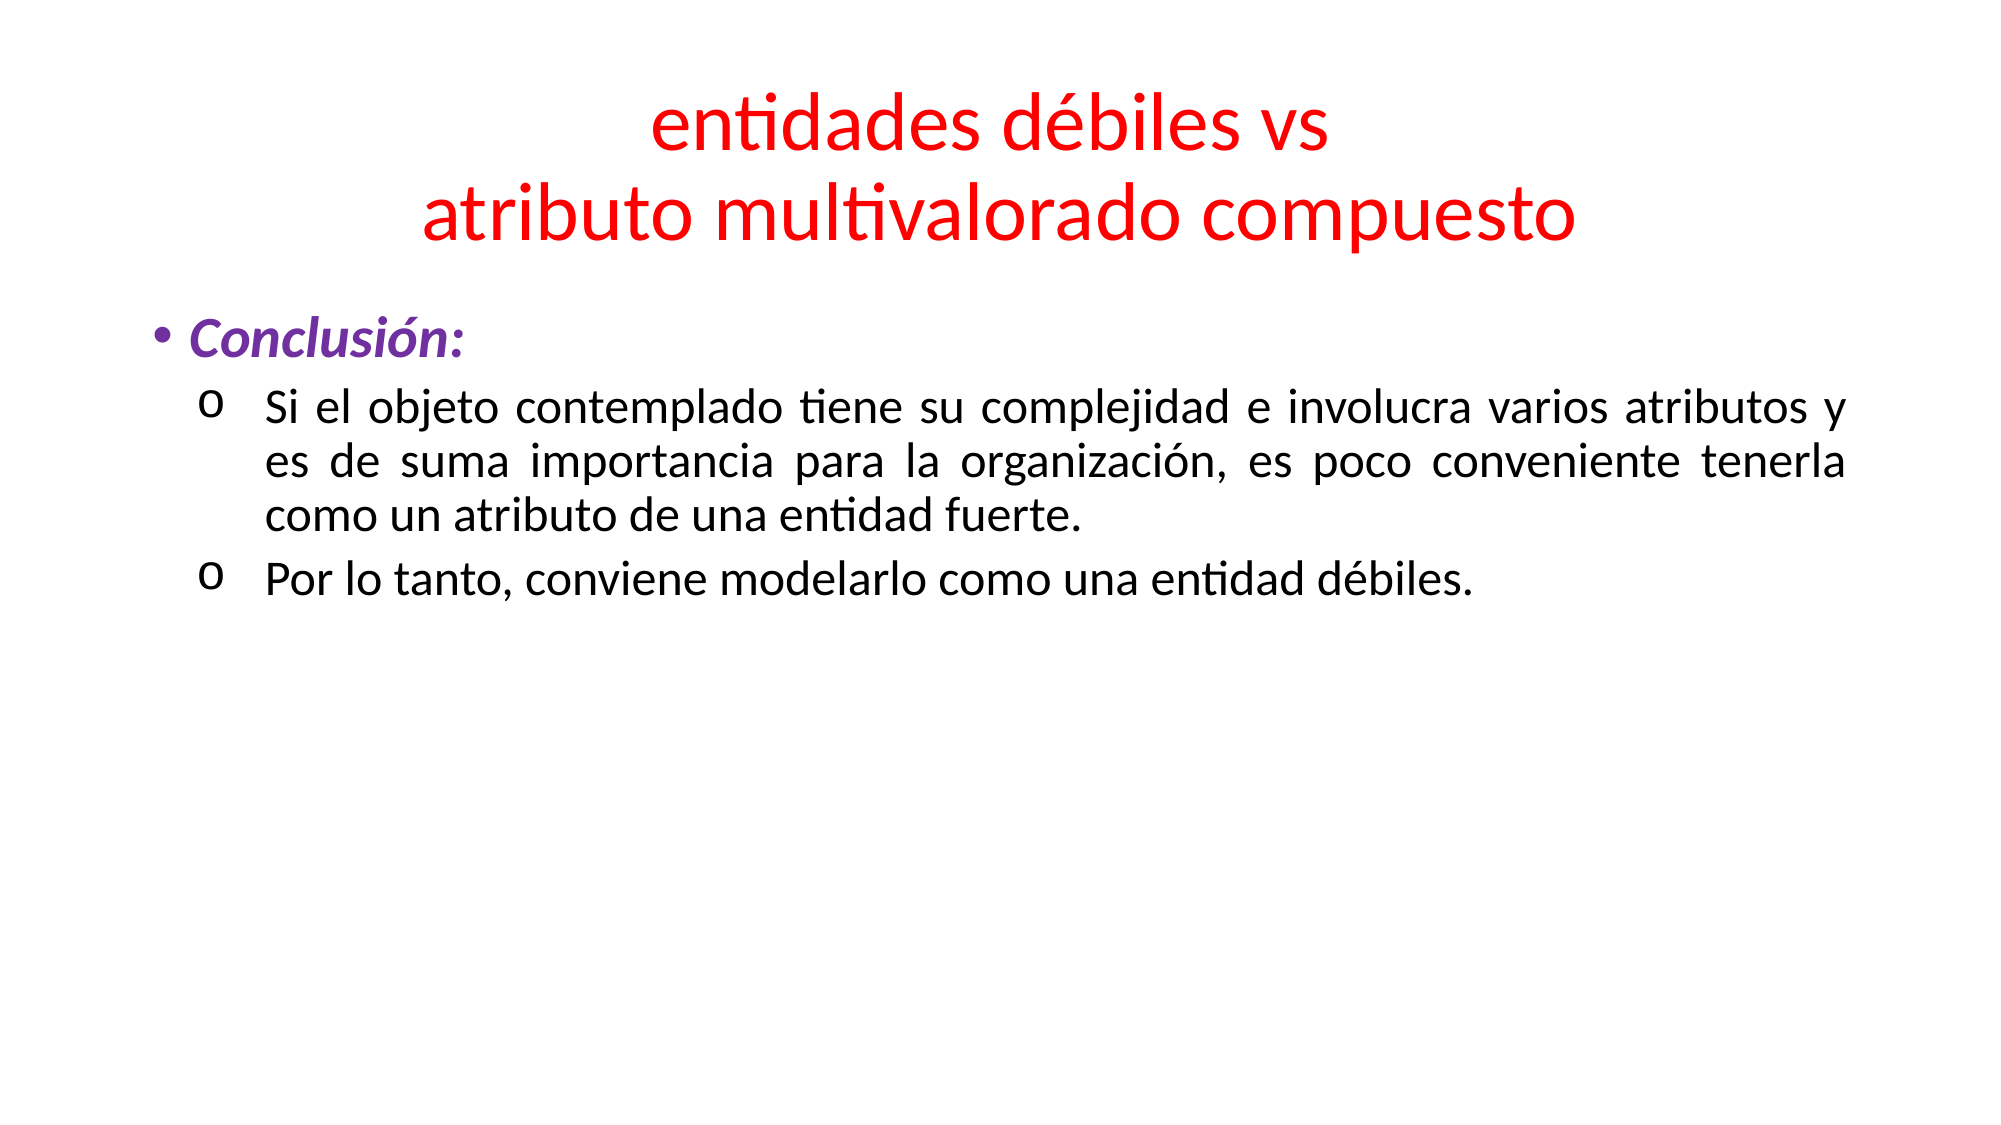

# entidades débiles vs atributo multivalorado compuesto
Conclusión:
Si el objeto contemplado tiene su complejidad e involucra varios atributos y es de suma importancia para la organización, es poco conveniente tenerla como un atributo de una entidad fuerte.
Por lo tanto, conviene modelarlo como una entidad débiles.